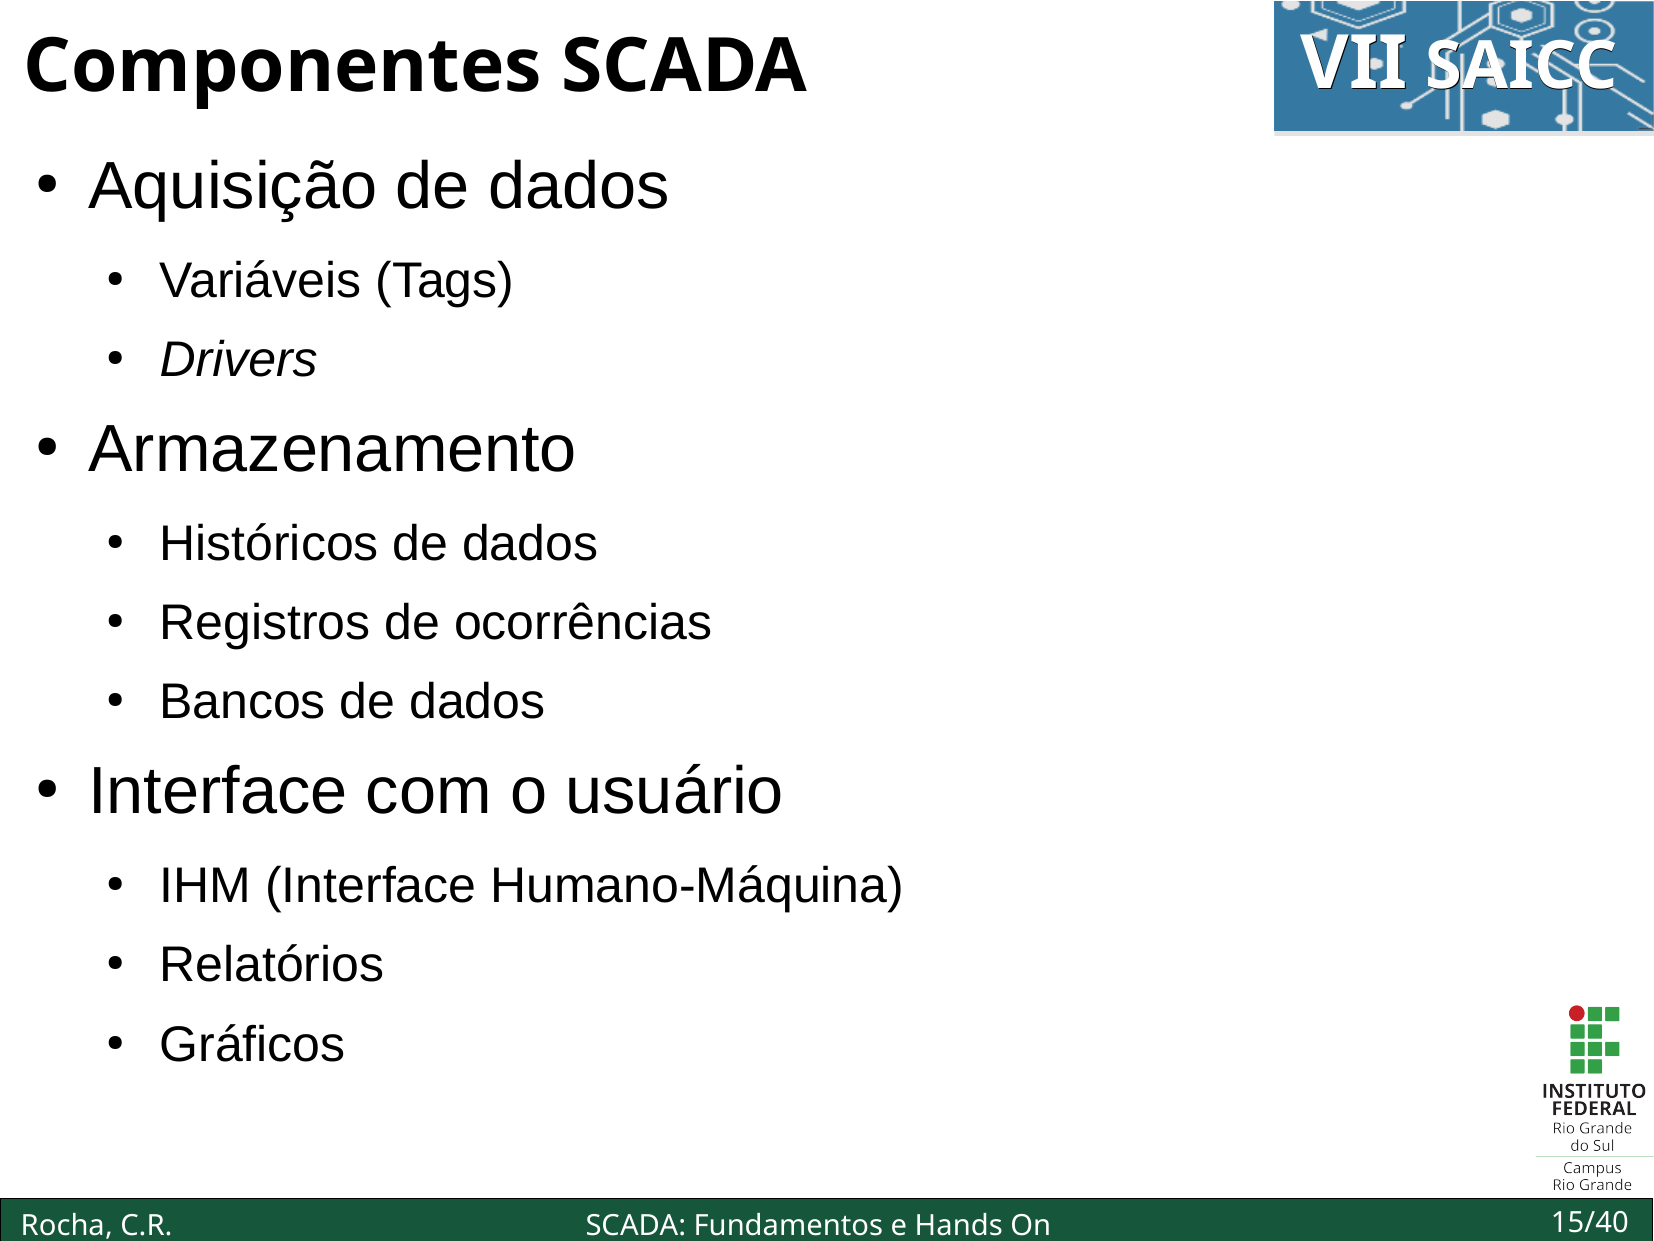

# Componentes SCADA
Aquisição de dados
Variáveis (Tags)
Drivers
Armazenamento
Históricos de dados
Registros de ocorrências
Bancos de dados
Interface com o usuário
IHM (Interface Humano-Máquina)
Relatórios
Gráficos